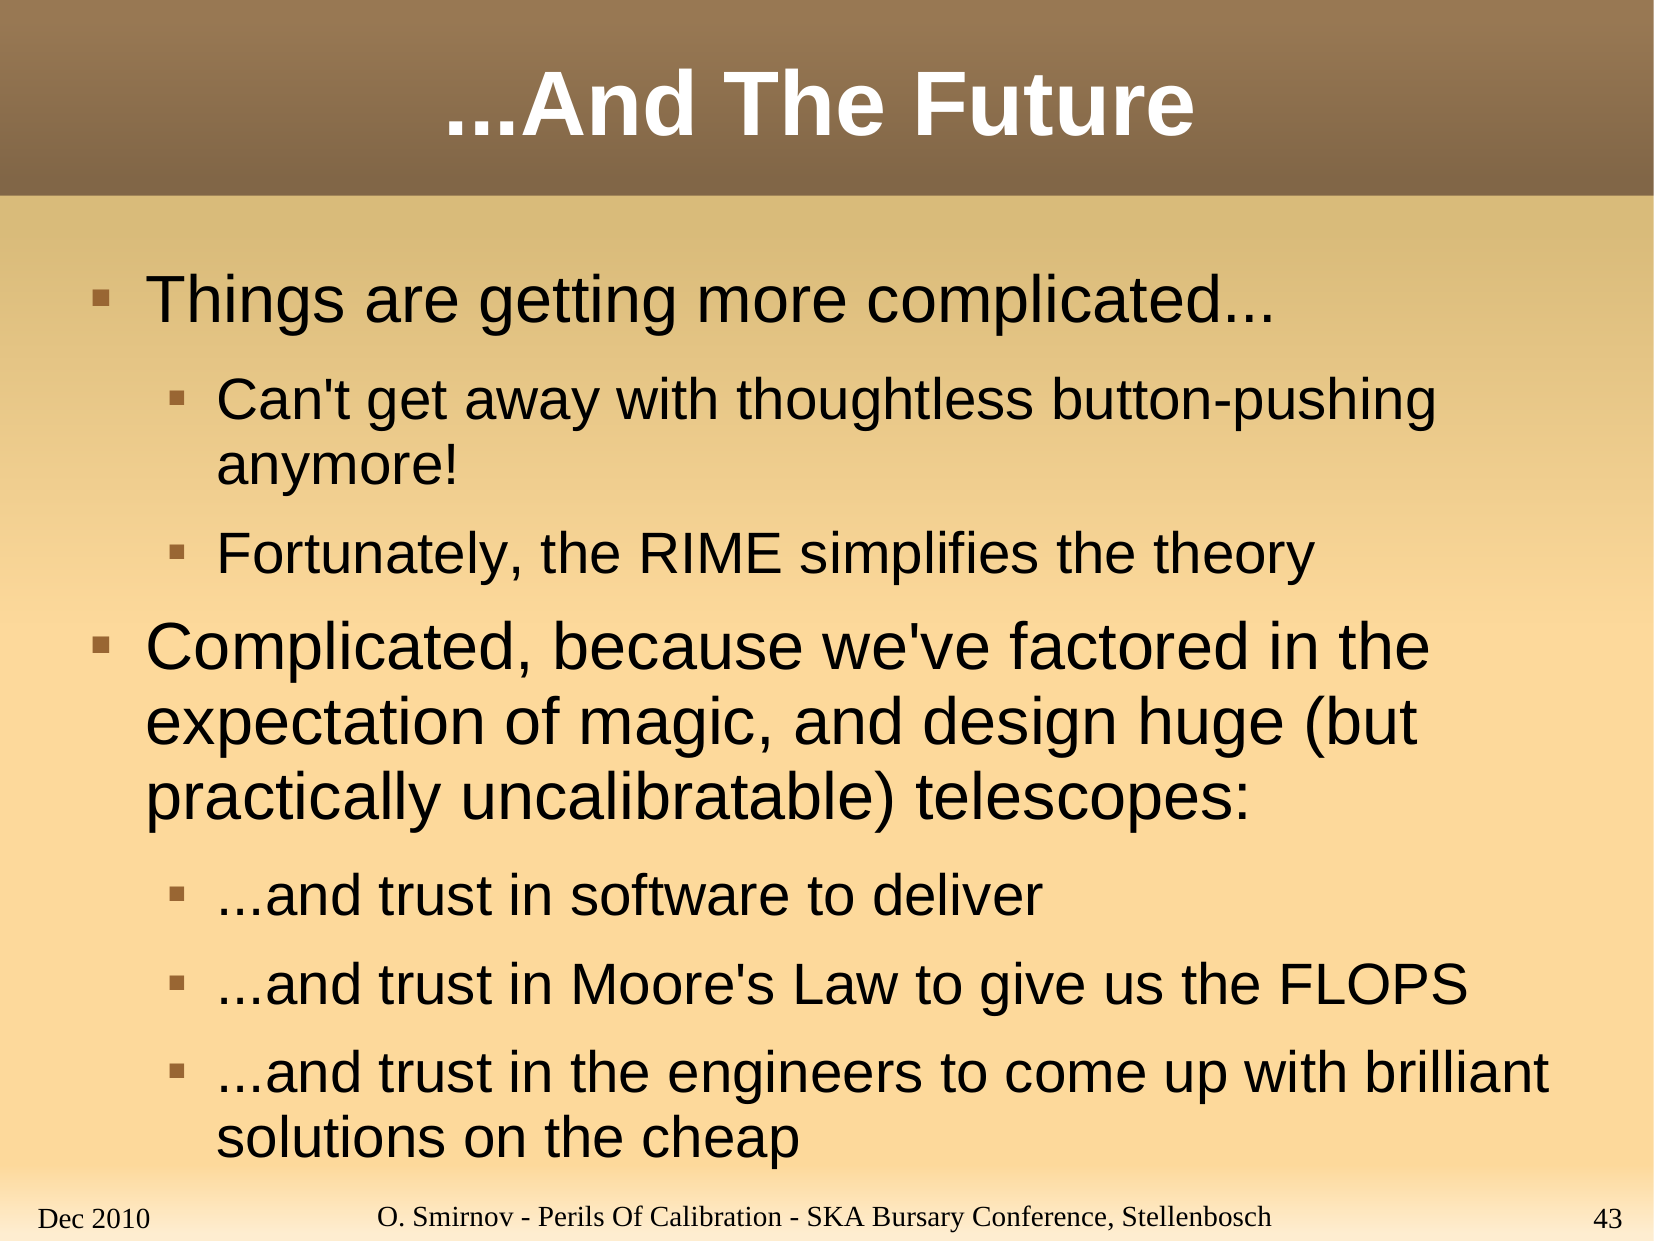

# ...And The Future
Things are getting more complicated...
Can't get away with thoughtless button-pushing anymore!
Fortunately, the RIME simplifies the theory
Complicated, because we've factored in the expectation of magic, and design huge (but practically uncalibratable) telescopes:
...and trust in software to deliver
...and trust in Moore's Law to give us the FLOPS
...and trust in the engineers to come up with brilliant solutions on the cheap
O. Smirnov - Perils Of Calibration - SKA Bursary Conference, Stellenbosch
Dec 2010
43